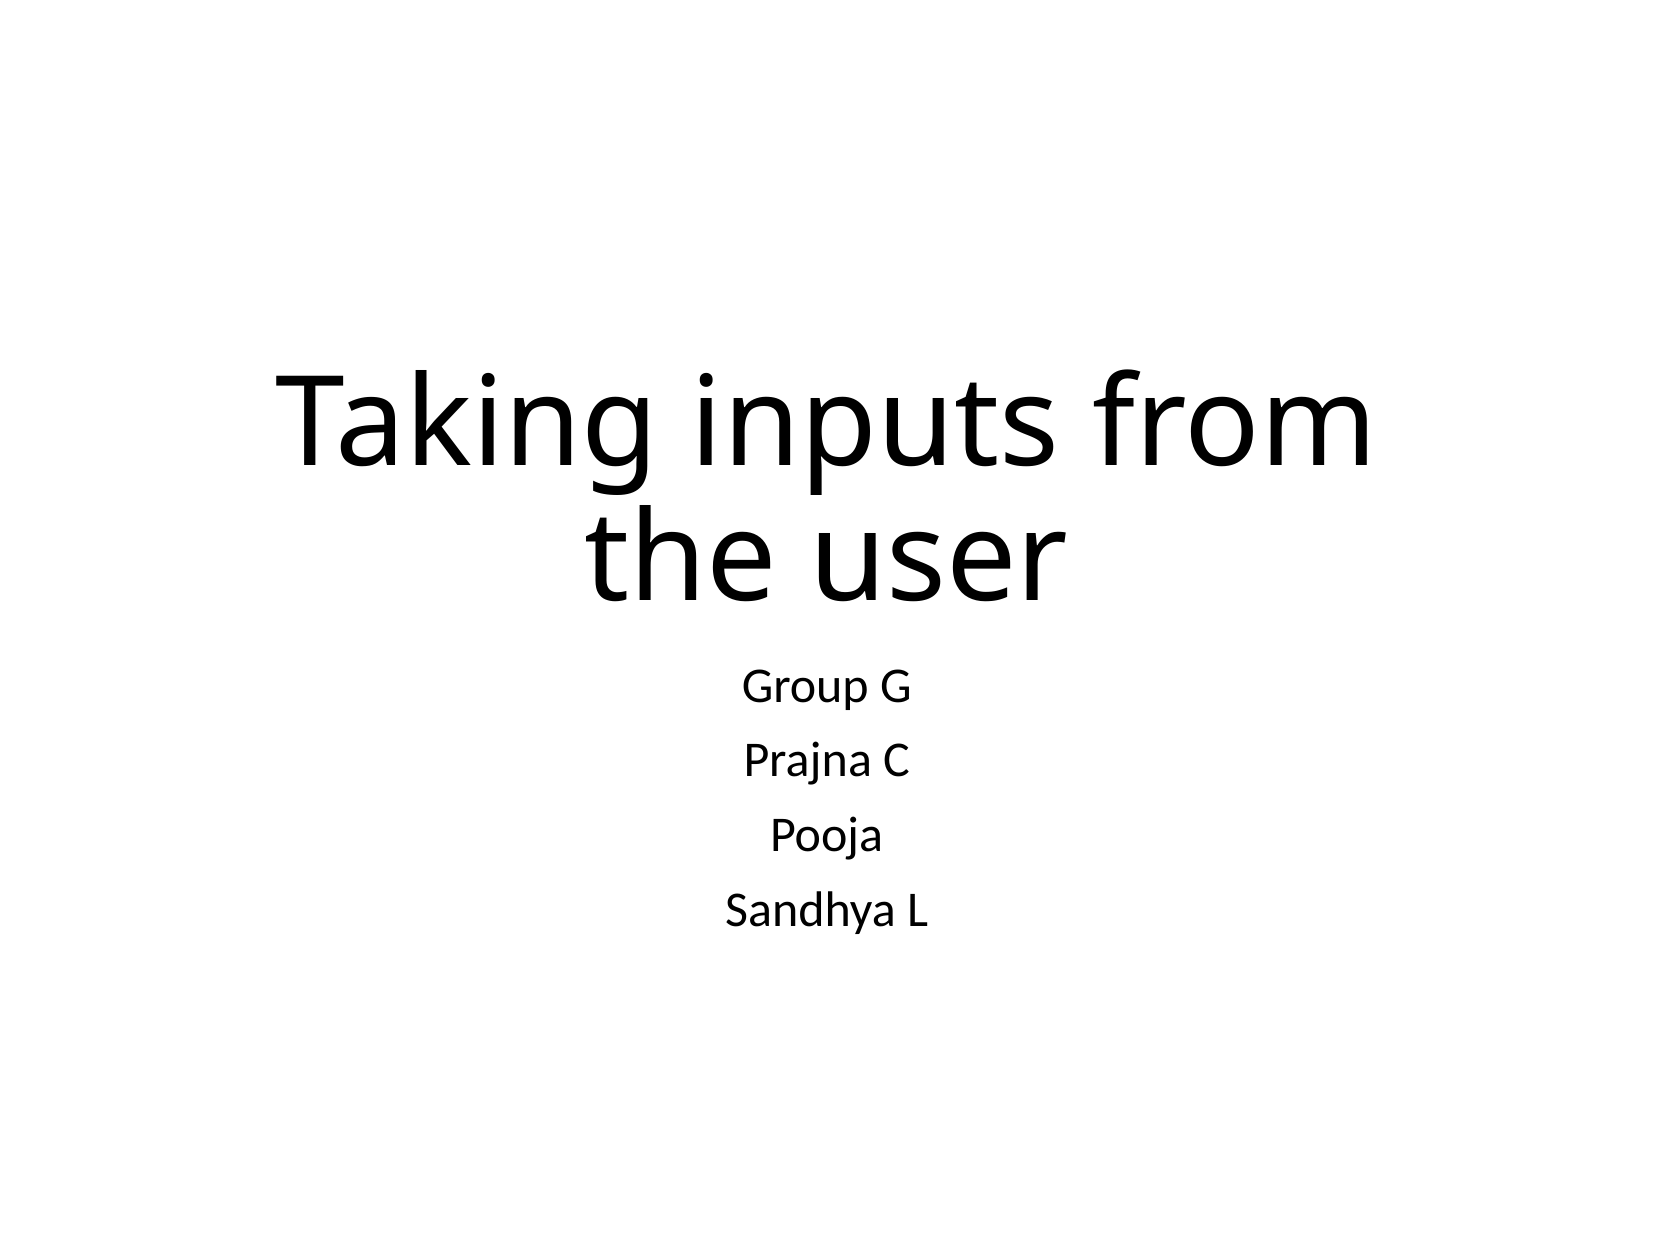

# Taking inputs from the user
Group G
Prajna C
Pooja
Sandhya L